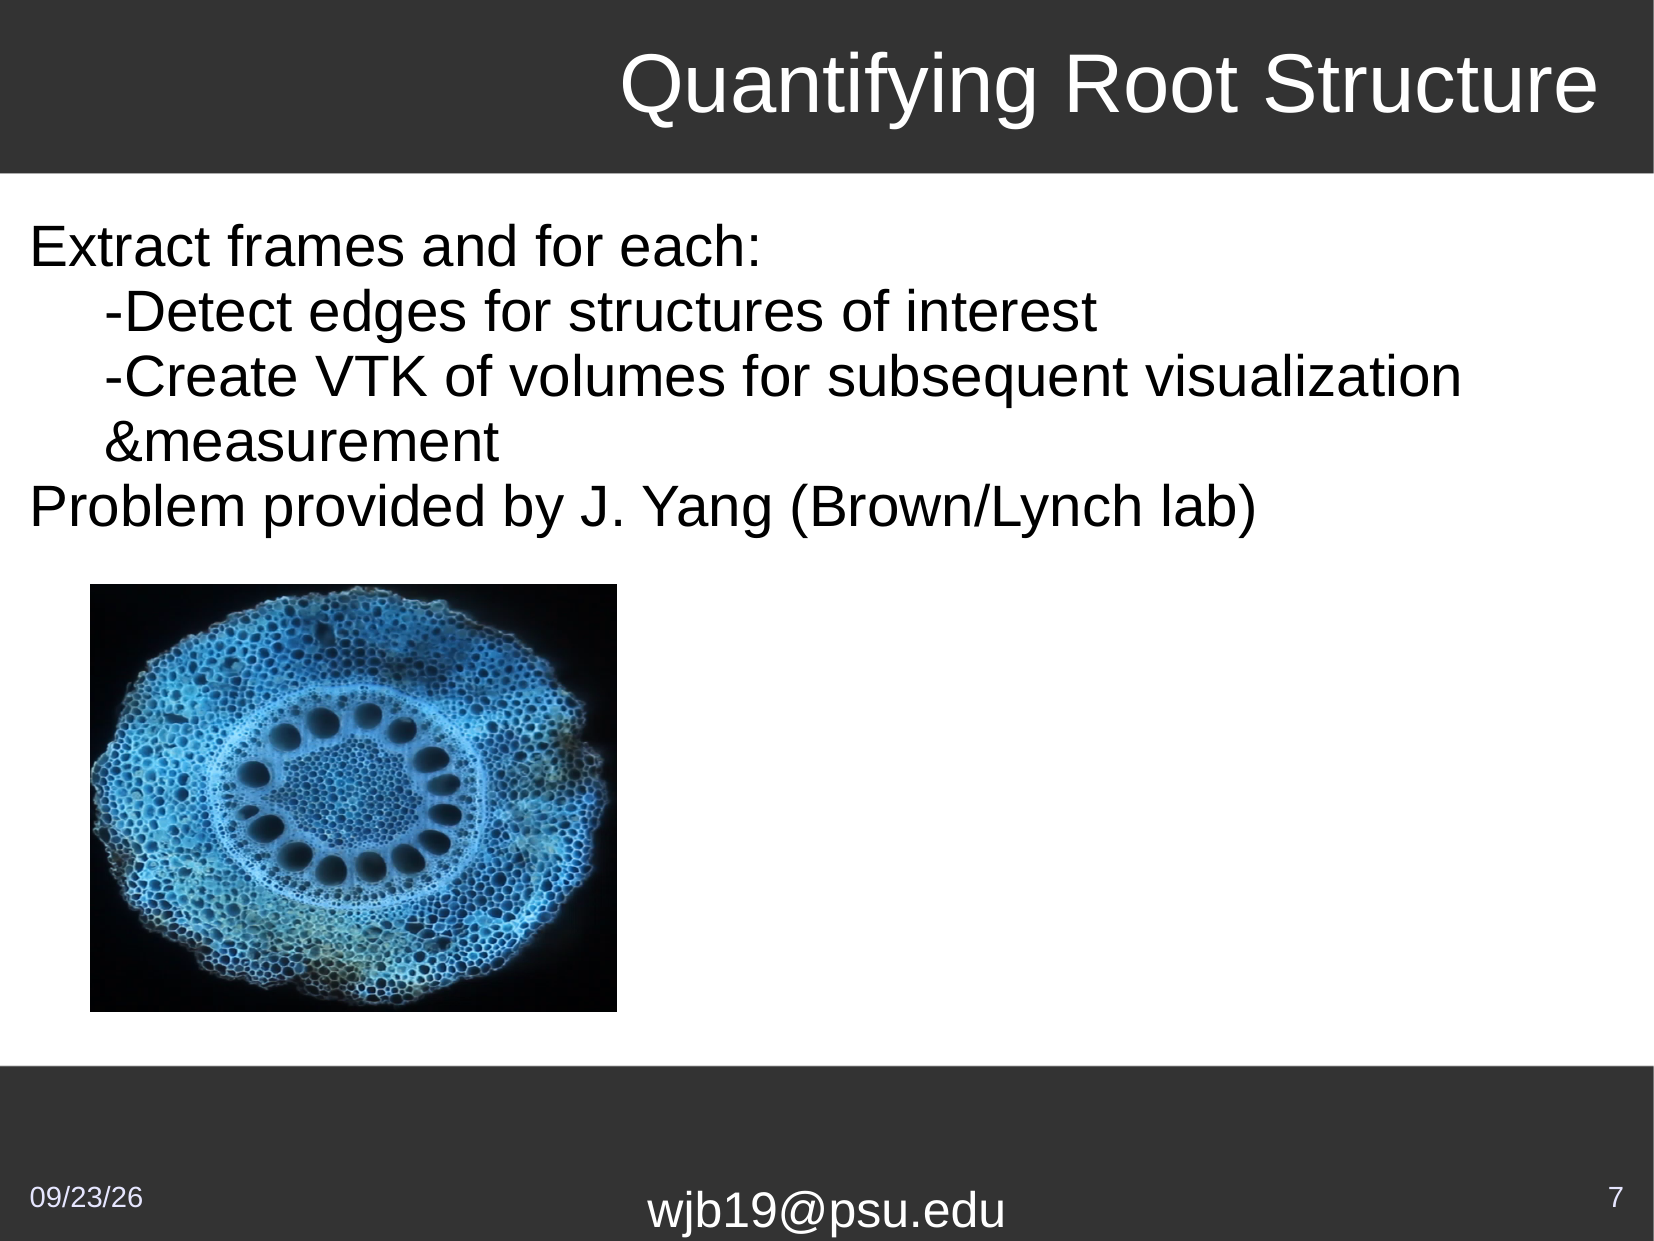

Quantifying Root Structure
# Extract frames and for each: -Detect edges for structures of interest -Create VTK of volumes for subsequent visualization 			&measurement Problem provided by J. Yang (Brown/Lynch lab)
7
wjb19@psu.edu